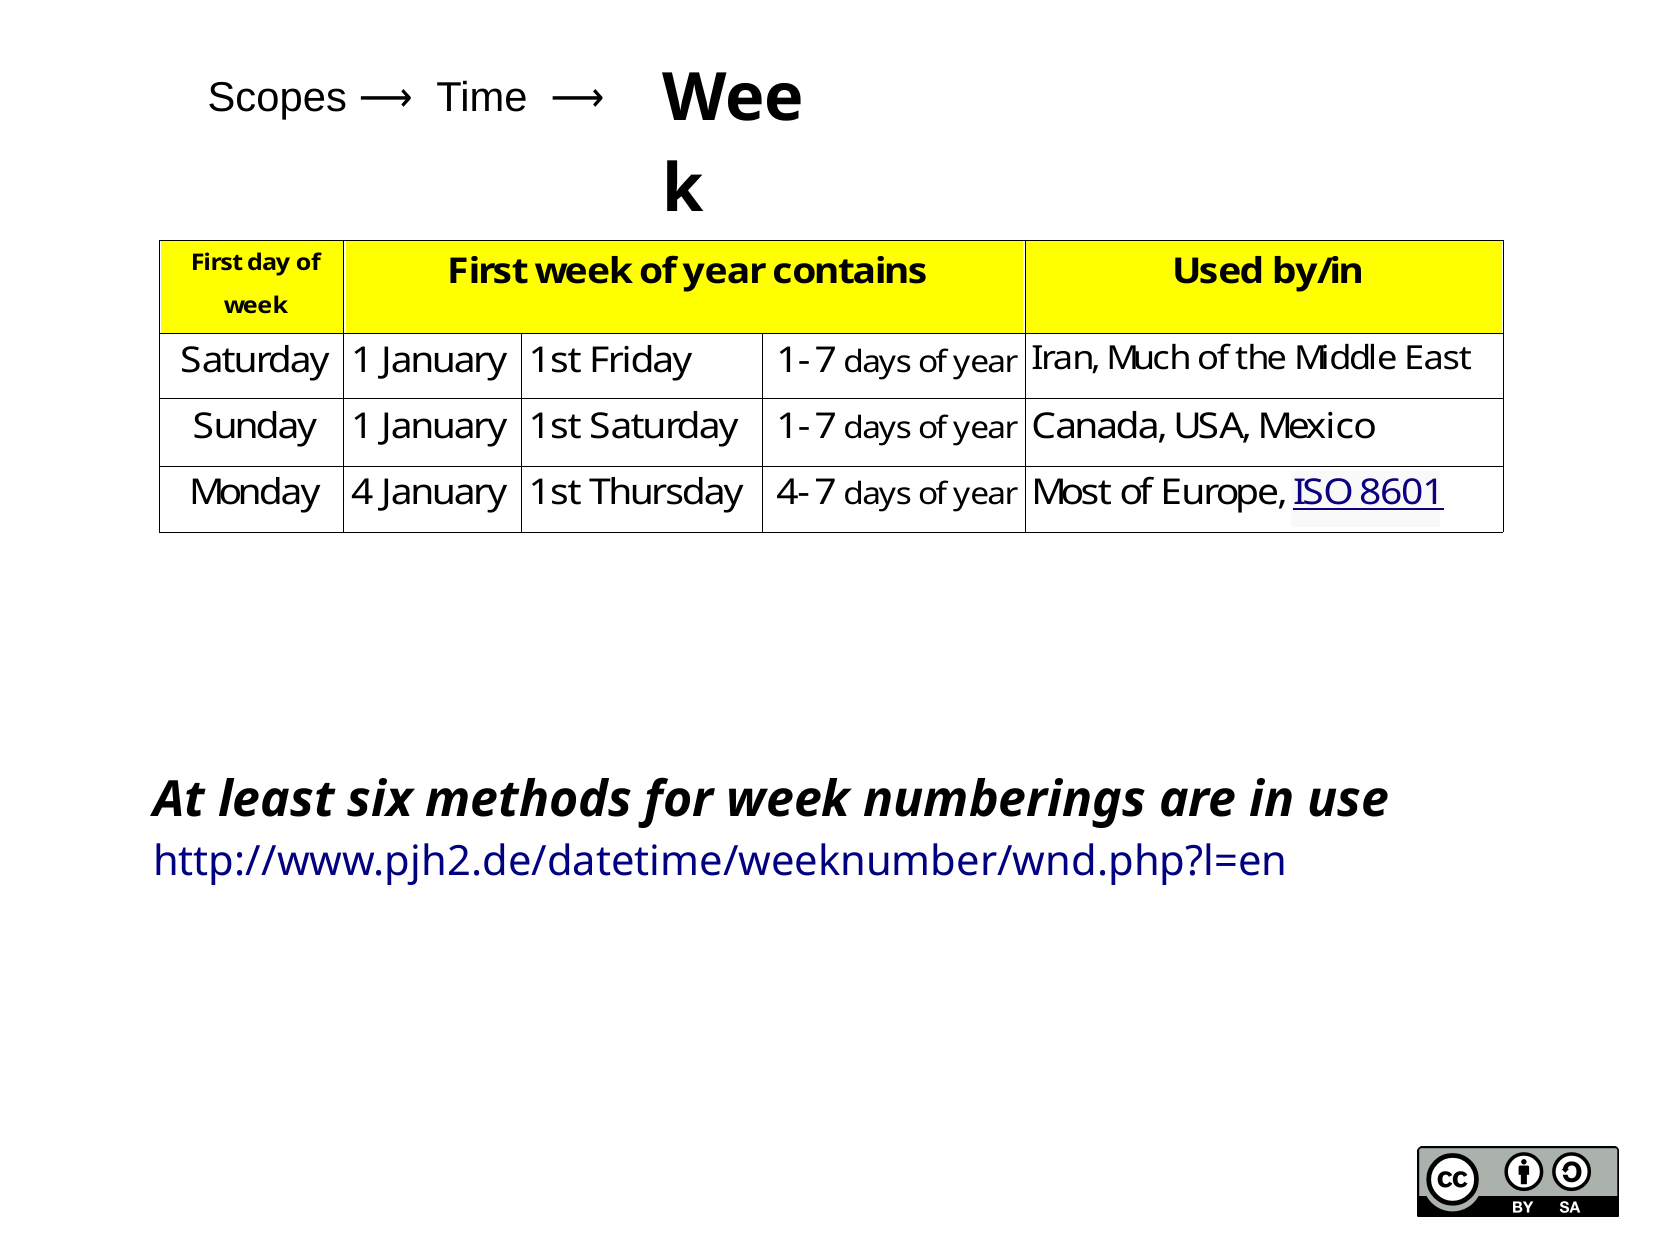

Week
Scopes ⟶ Time ⟶
At least six methods for week numberings are in use
http://www.pjh2.de/datetime/weeknumber/wnd.php?l=en